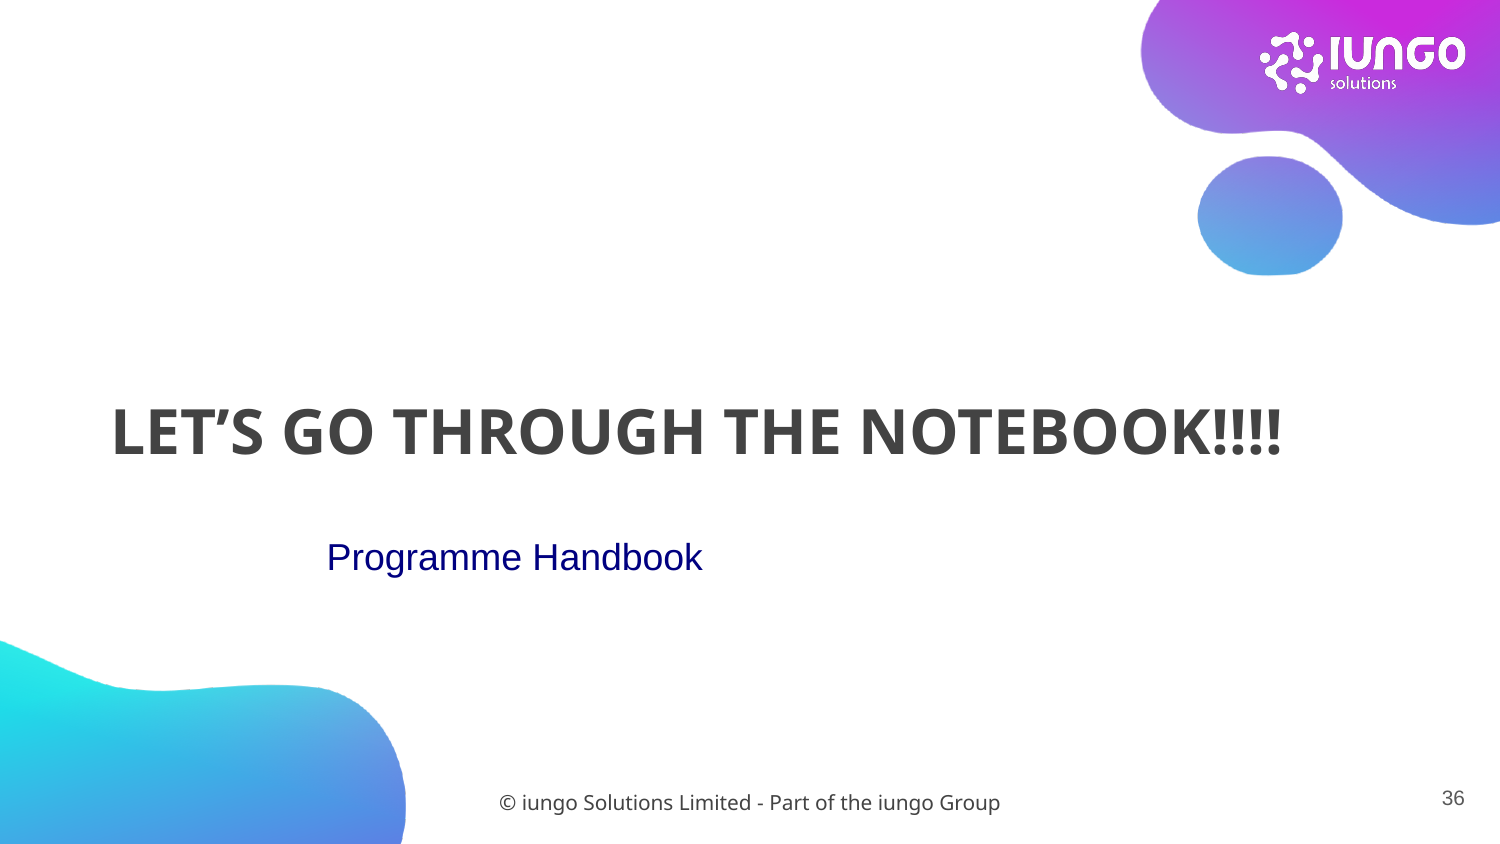

# LET’S GO THROUGH THE NOTEBOOK!!!!
Programme Handbook